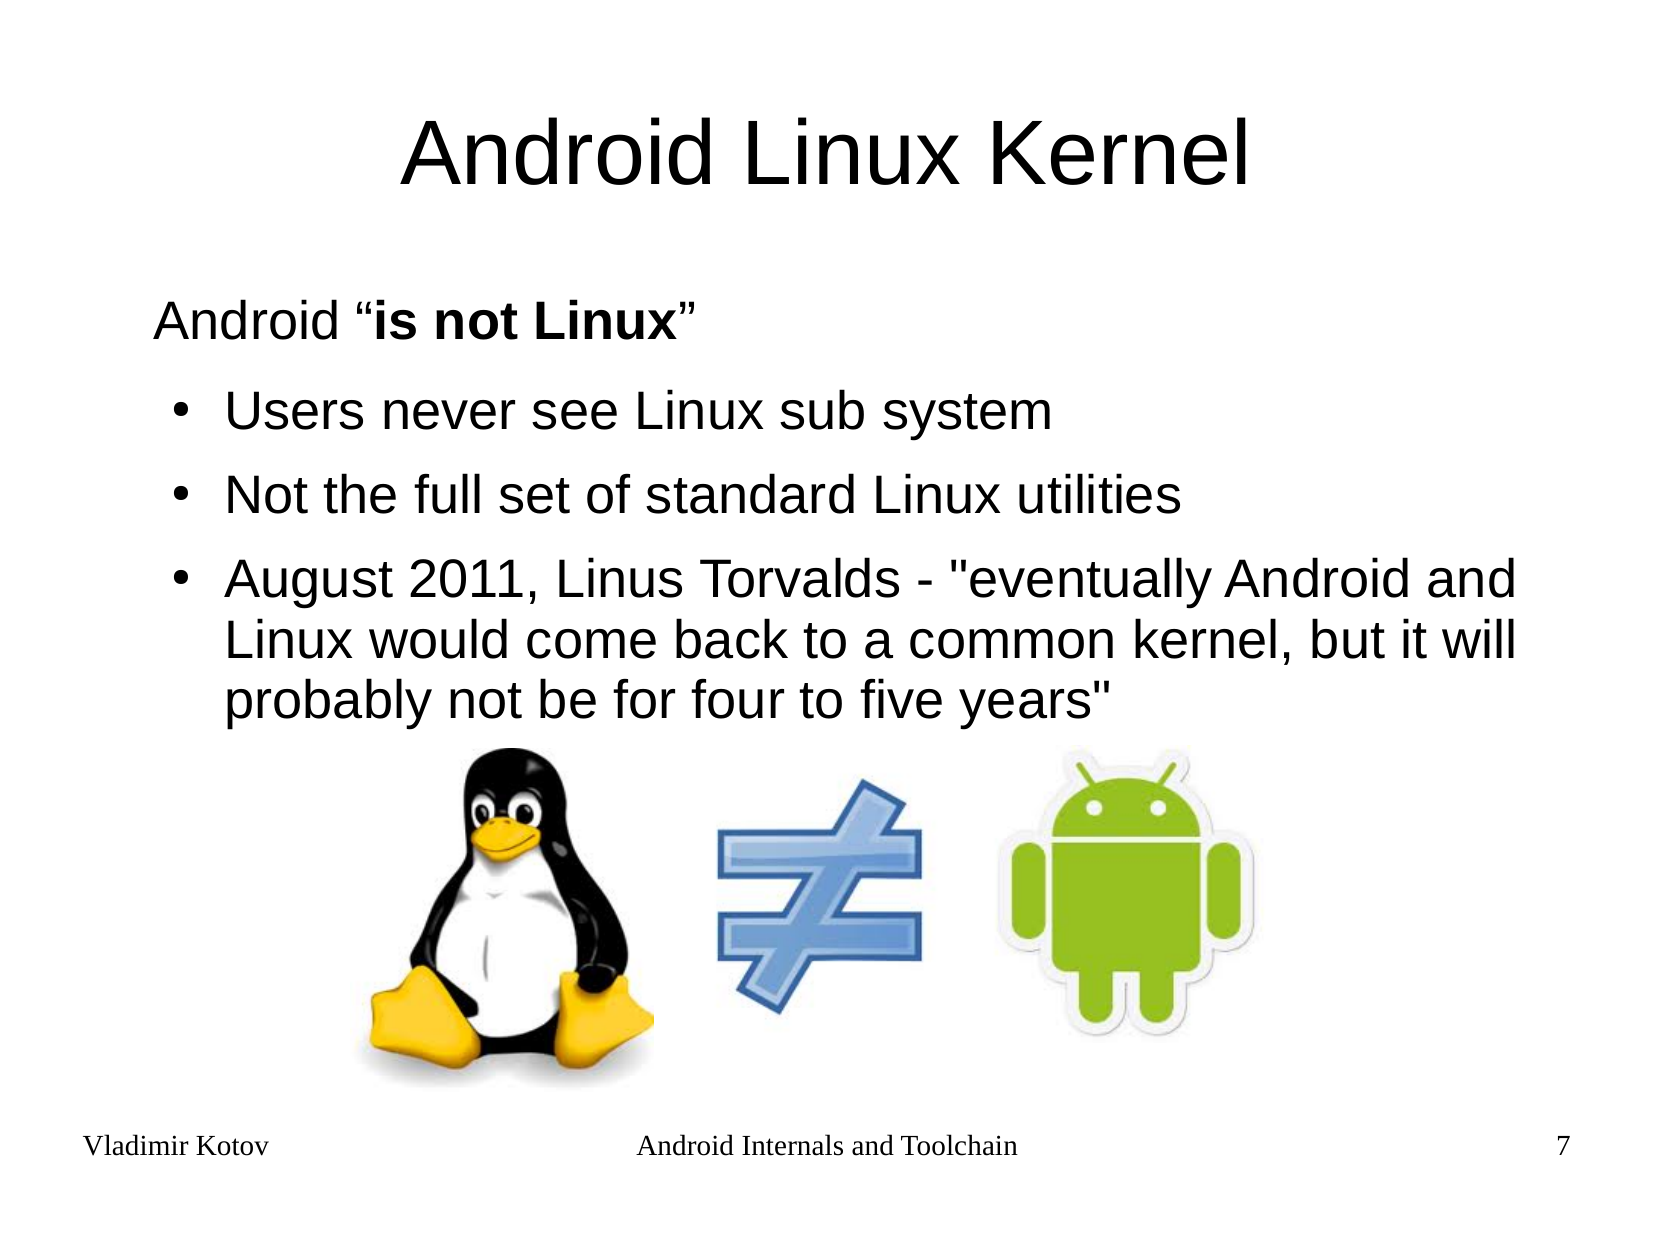

# Android Linux Kernel
Android “is not Linux”
Users never see Linux sub system
Not the full set of standard Linux utilities
August 2011, Linus Torvalds - "eventually Android and Linux would come back to a common kernel, but it will probably not be for four to five years"
Vladimir Kotov
Android Internals and Toolchain
7